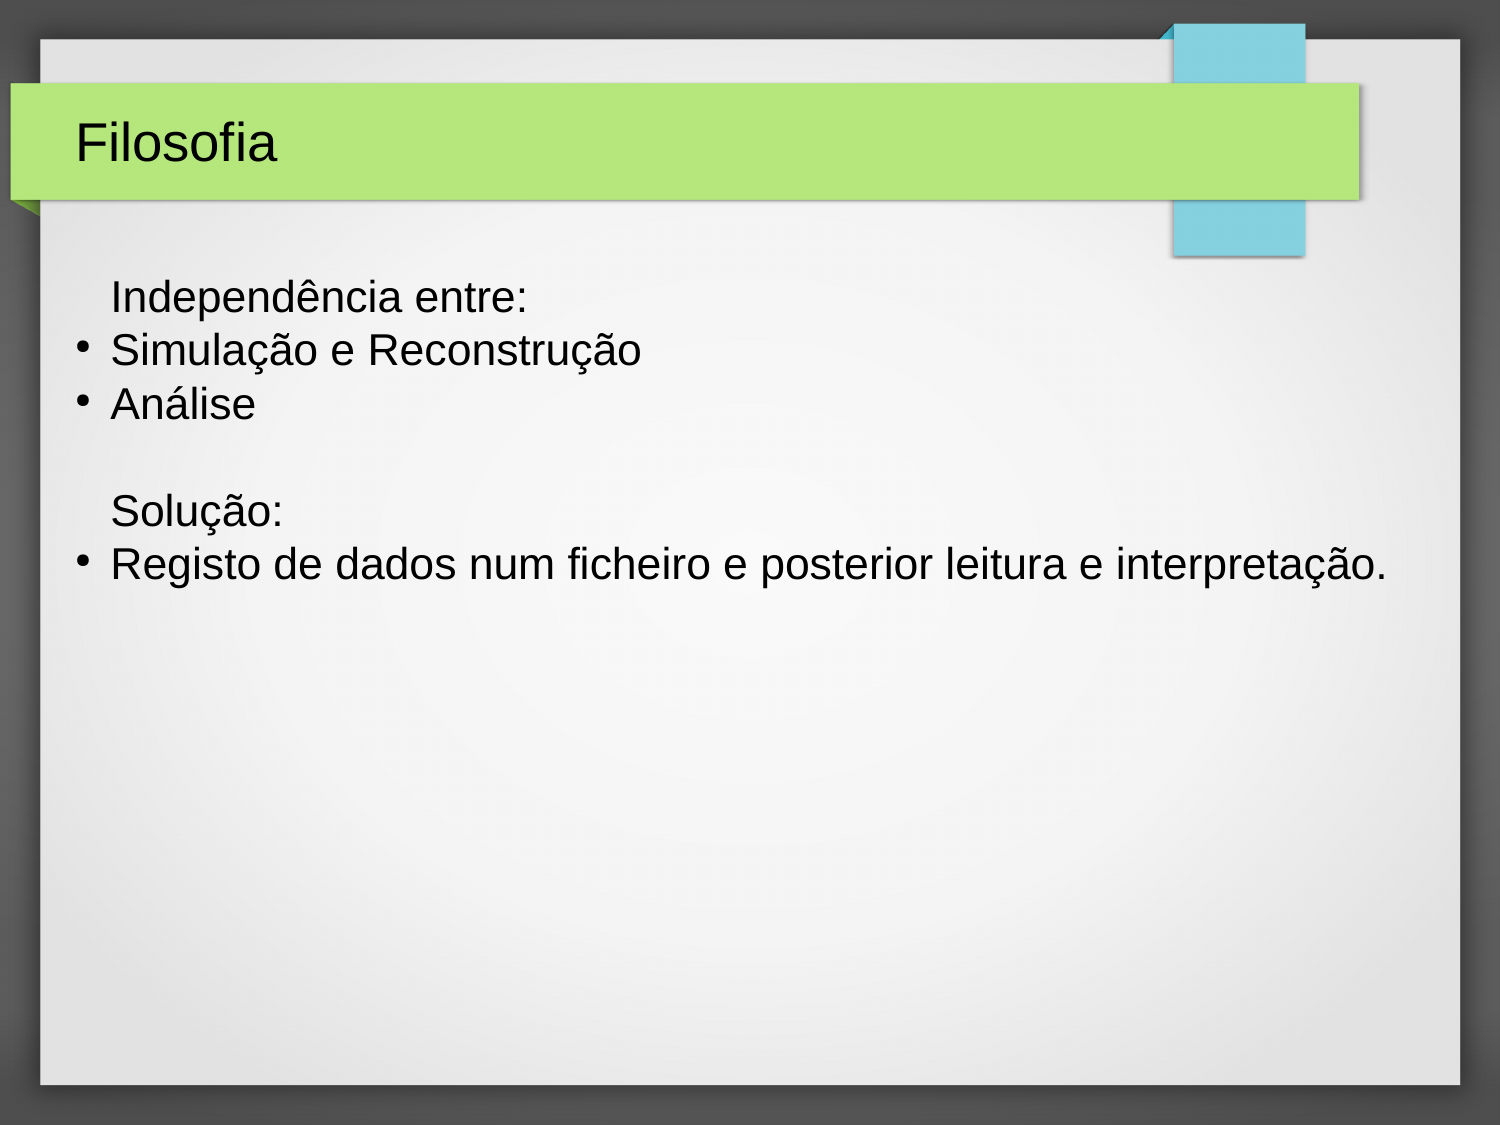

Filosofia
Independência entre:
Simulação e Reconstrução
Análise
Solução:
Registo de dados num ficheiro e posterior leitura e interpretação.